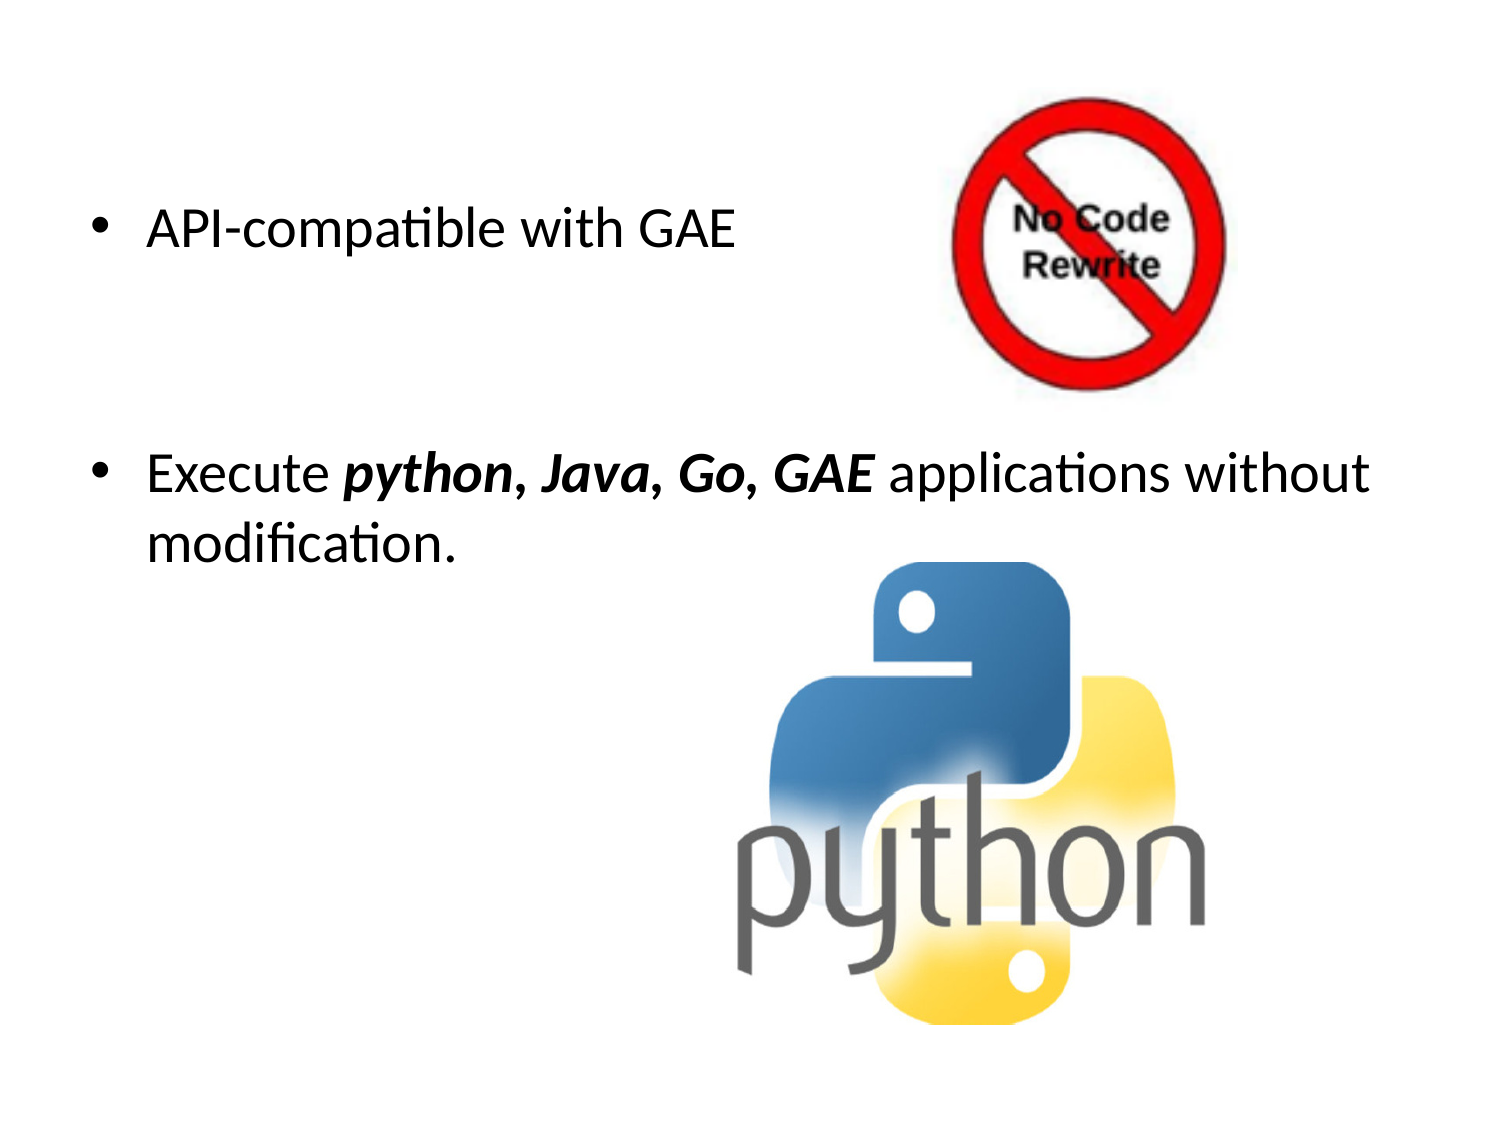

# API-compatible with GAE
Execute python, Java, Go, GAE applications without modification.